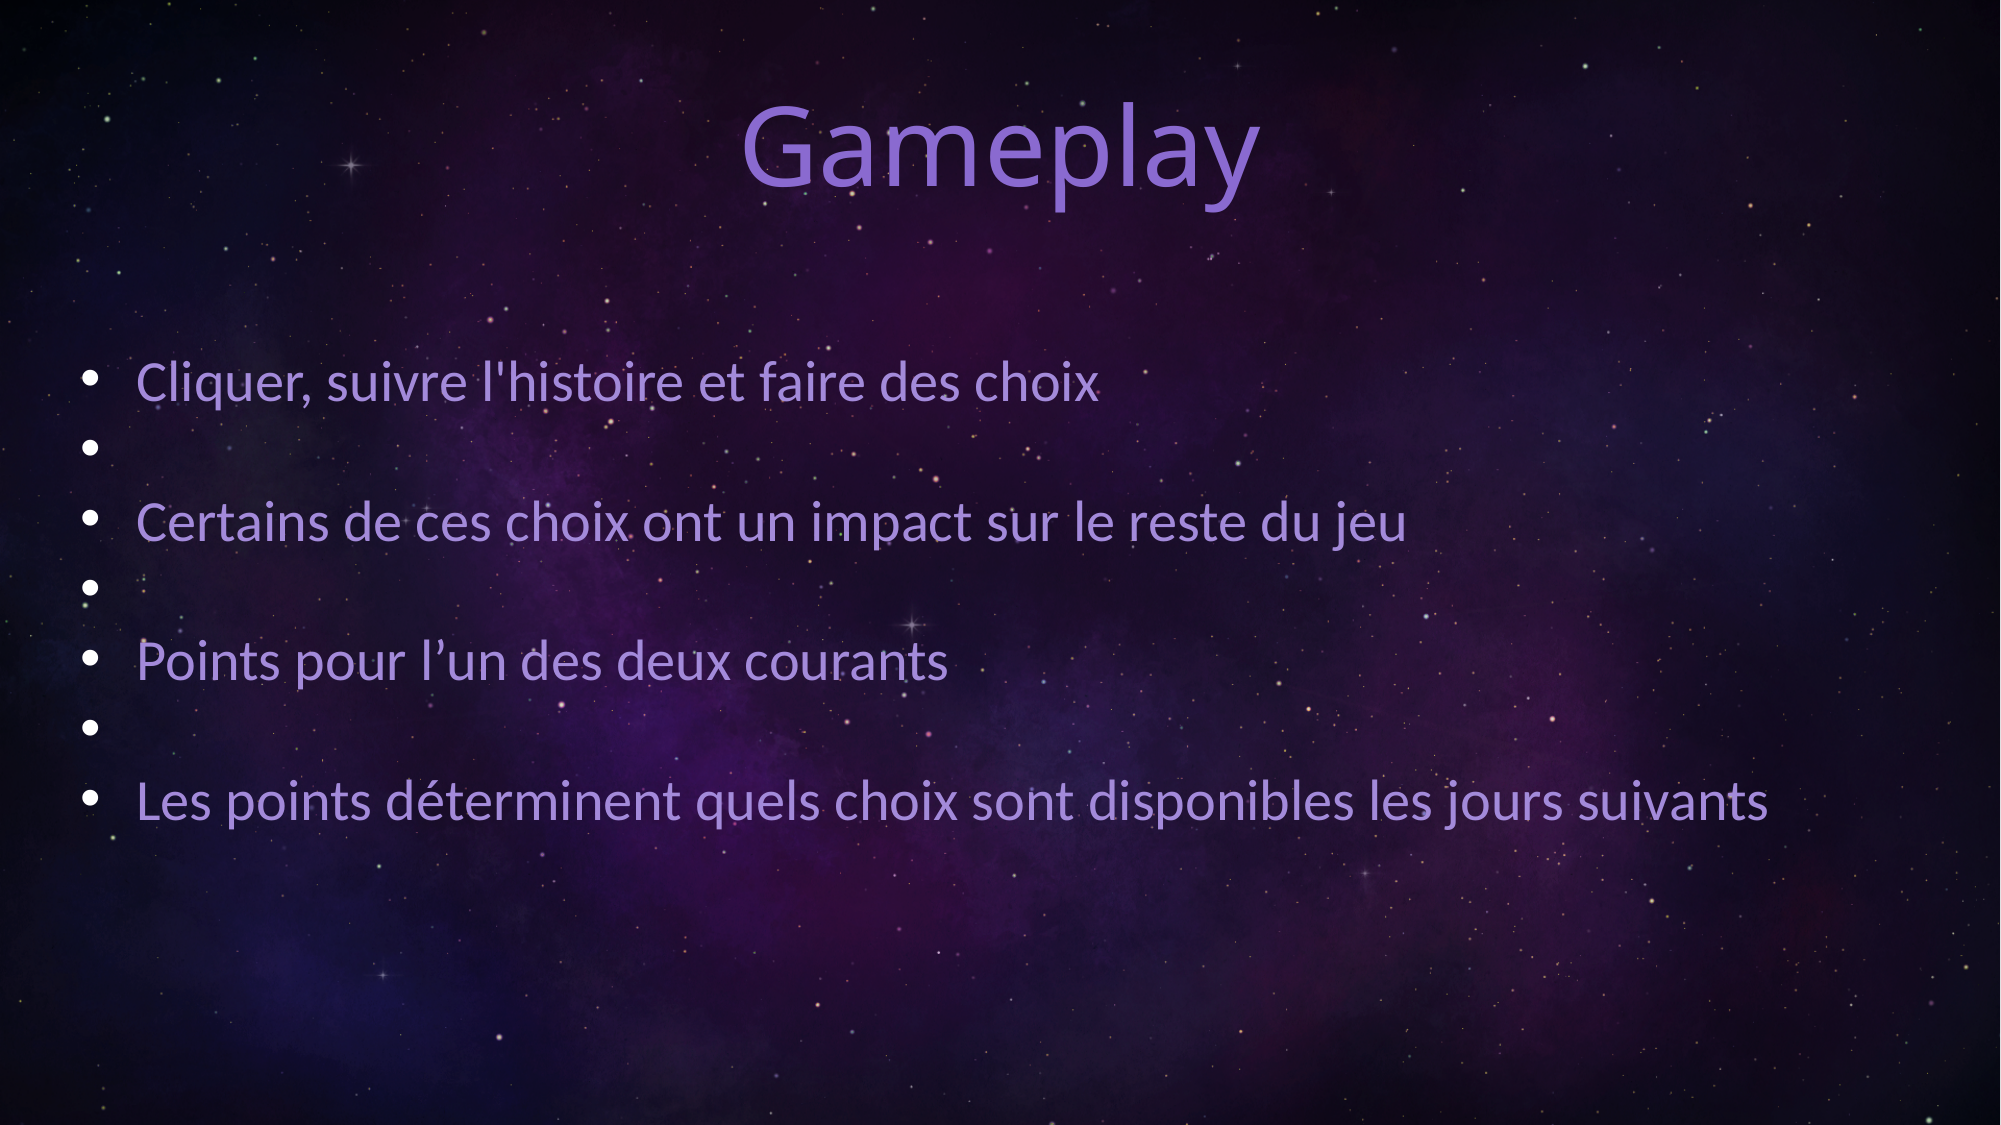

# Gameplay
Cliquer, suivre l'histoire et faire des choix
Certains de ces choix ont un impact sur le reste du jeu
Points pour l’un des deux courants
Les points déterminent quels choix sont disponibles les jours suivants